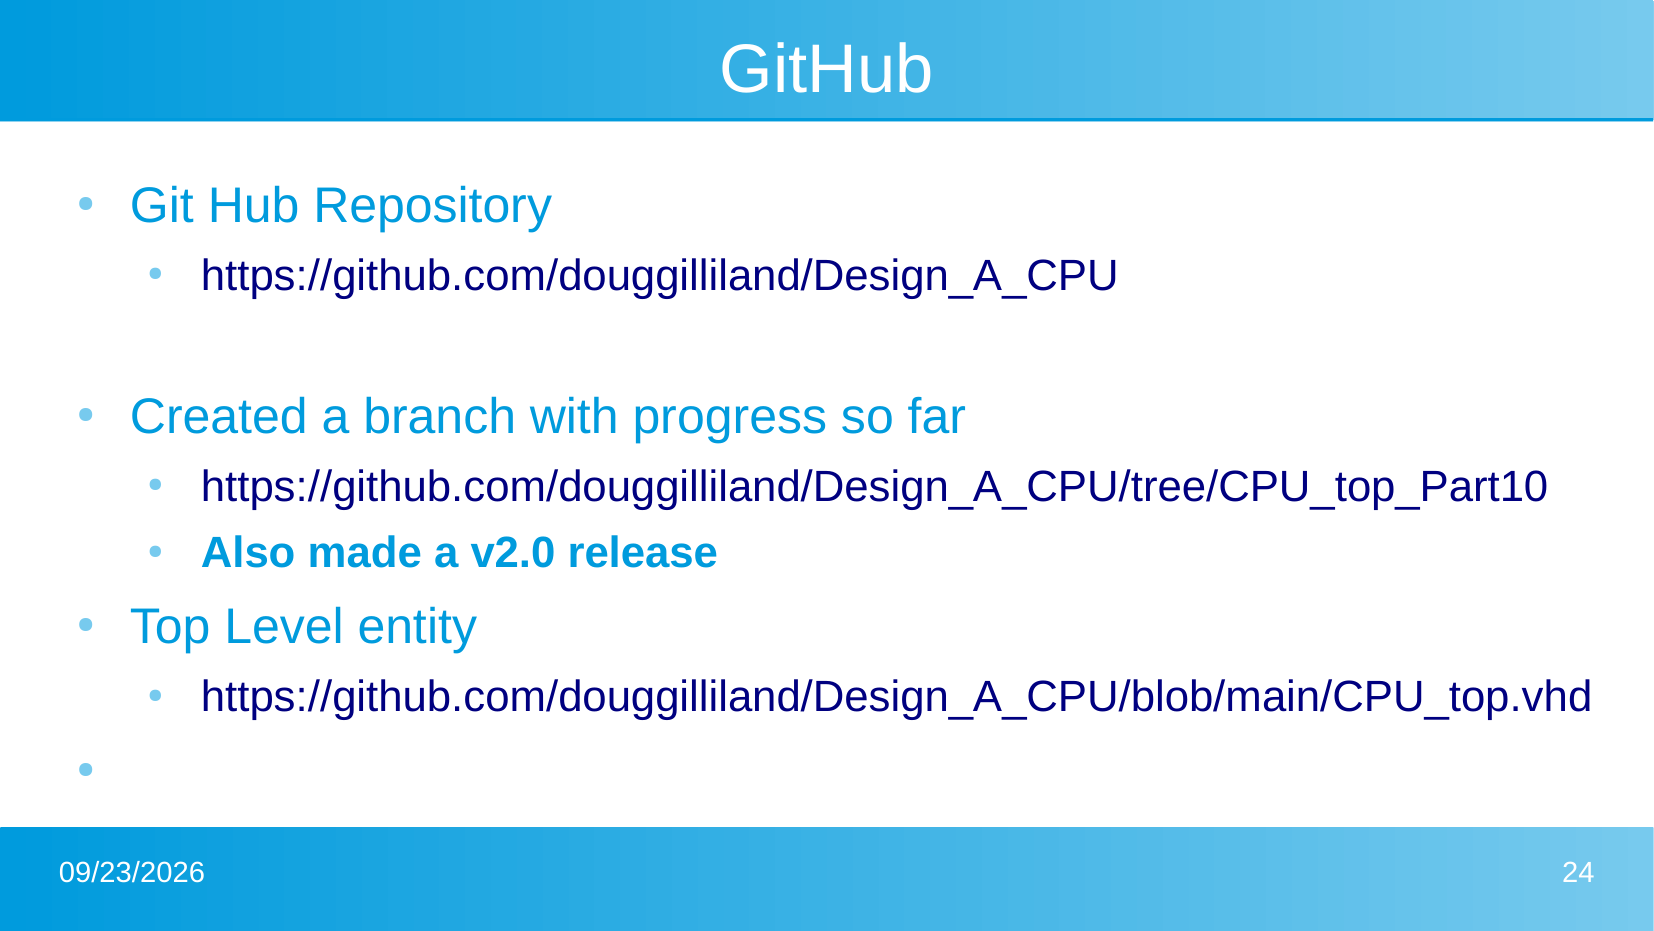

# GitHub
Git Hub Repository
https://github.com/douggilliland/Design_A_CPU
Created a branch with progress so far
https://github.com/douggilliland/Design_A_CPU/tree/CPU_top_Part10
Also made a v2.0 release
Top Level entity
https://github.com/douggilliland/Design_A_CPU/blob/main/CPU_top.vhd
24